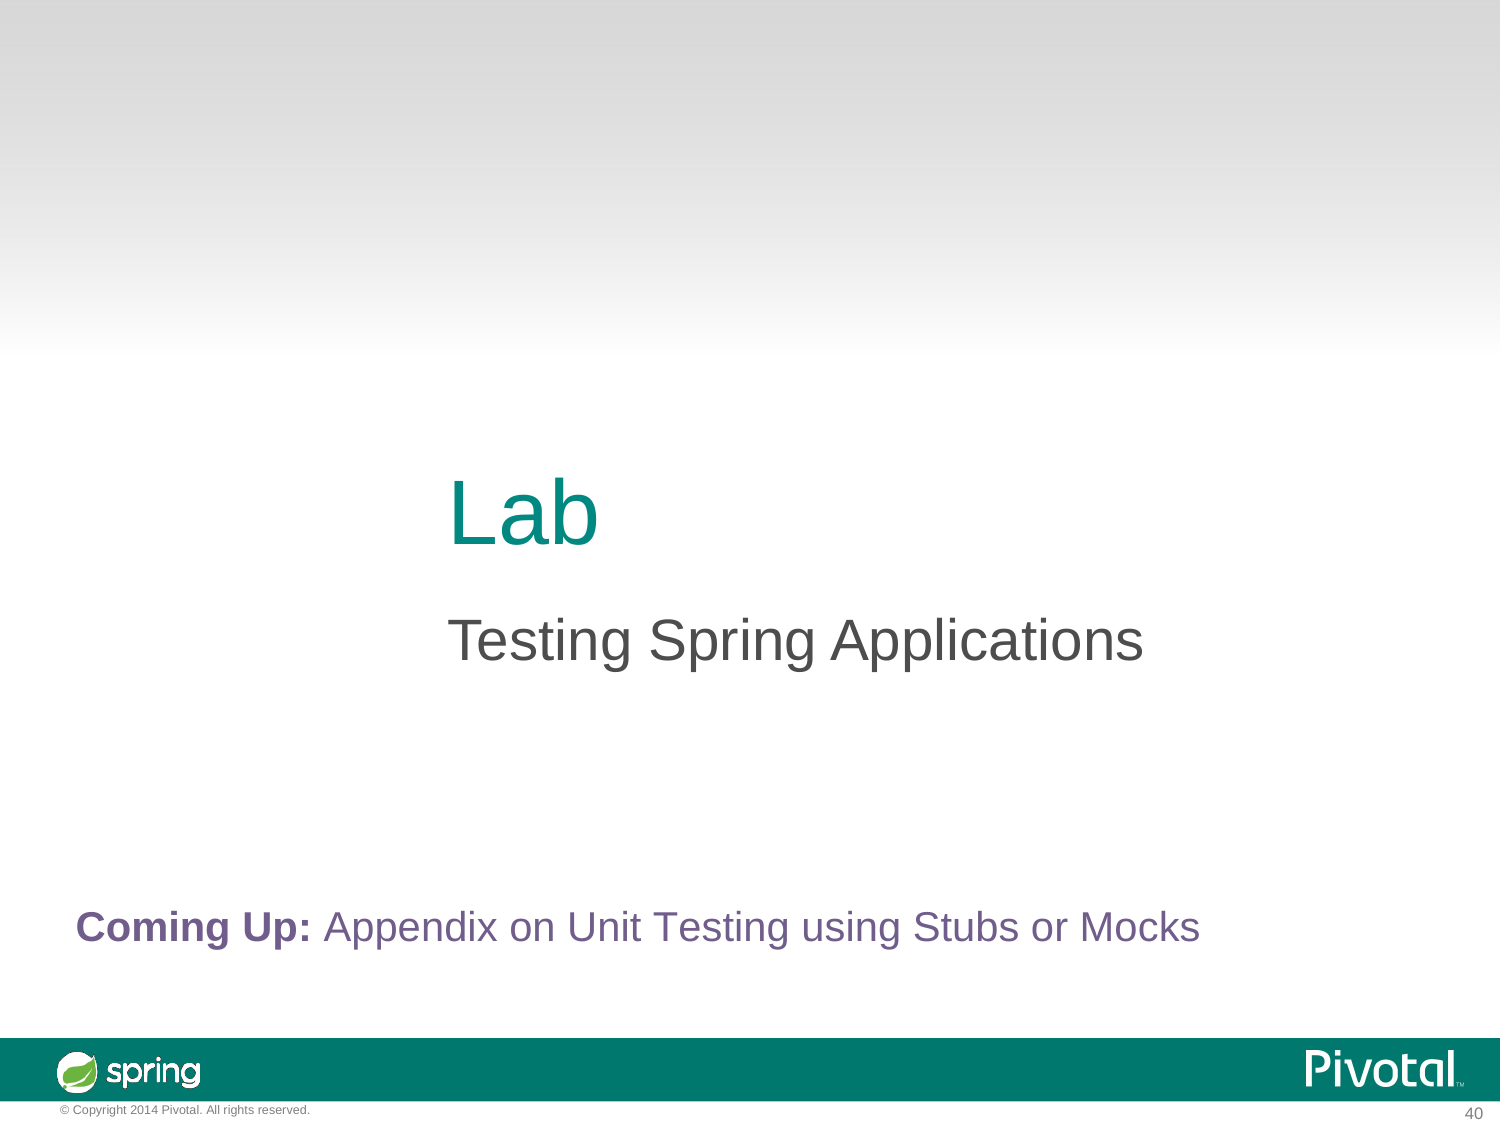

# Lab
Testing Spring Applications
Coming Up: Appendix on Unit Testing using Stubs or Mocks